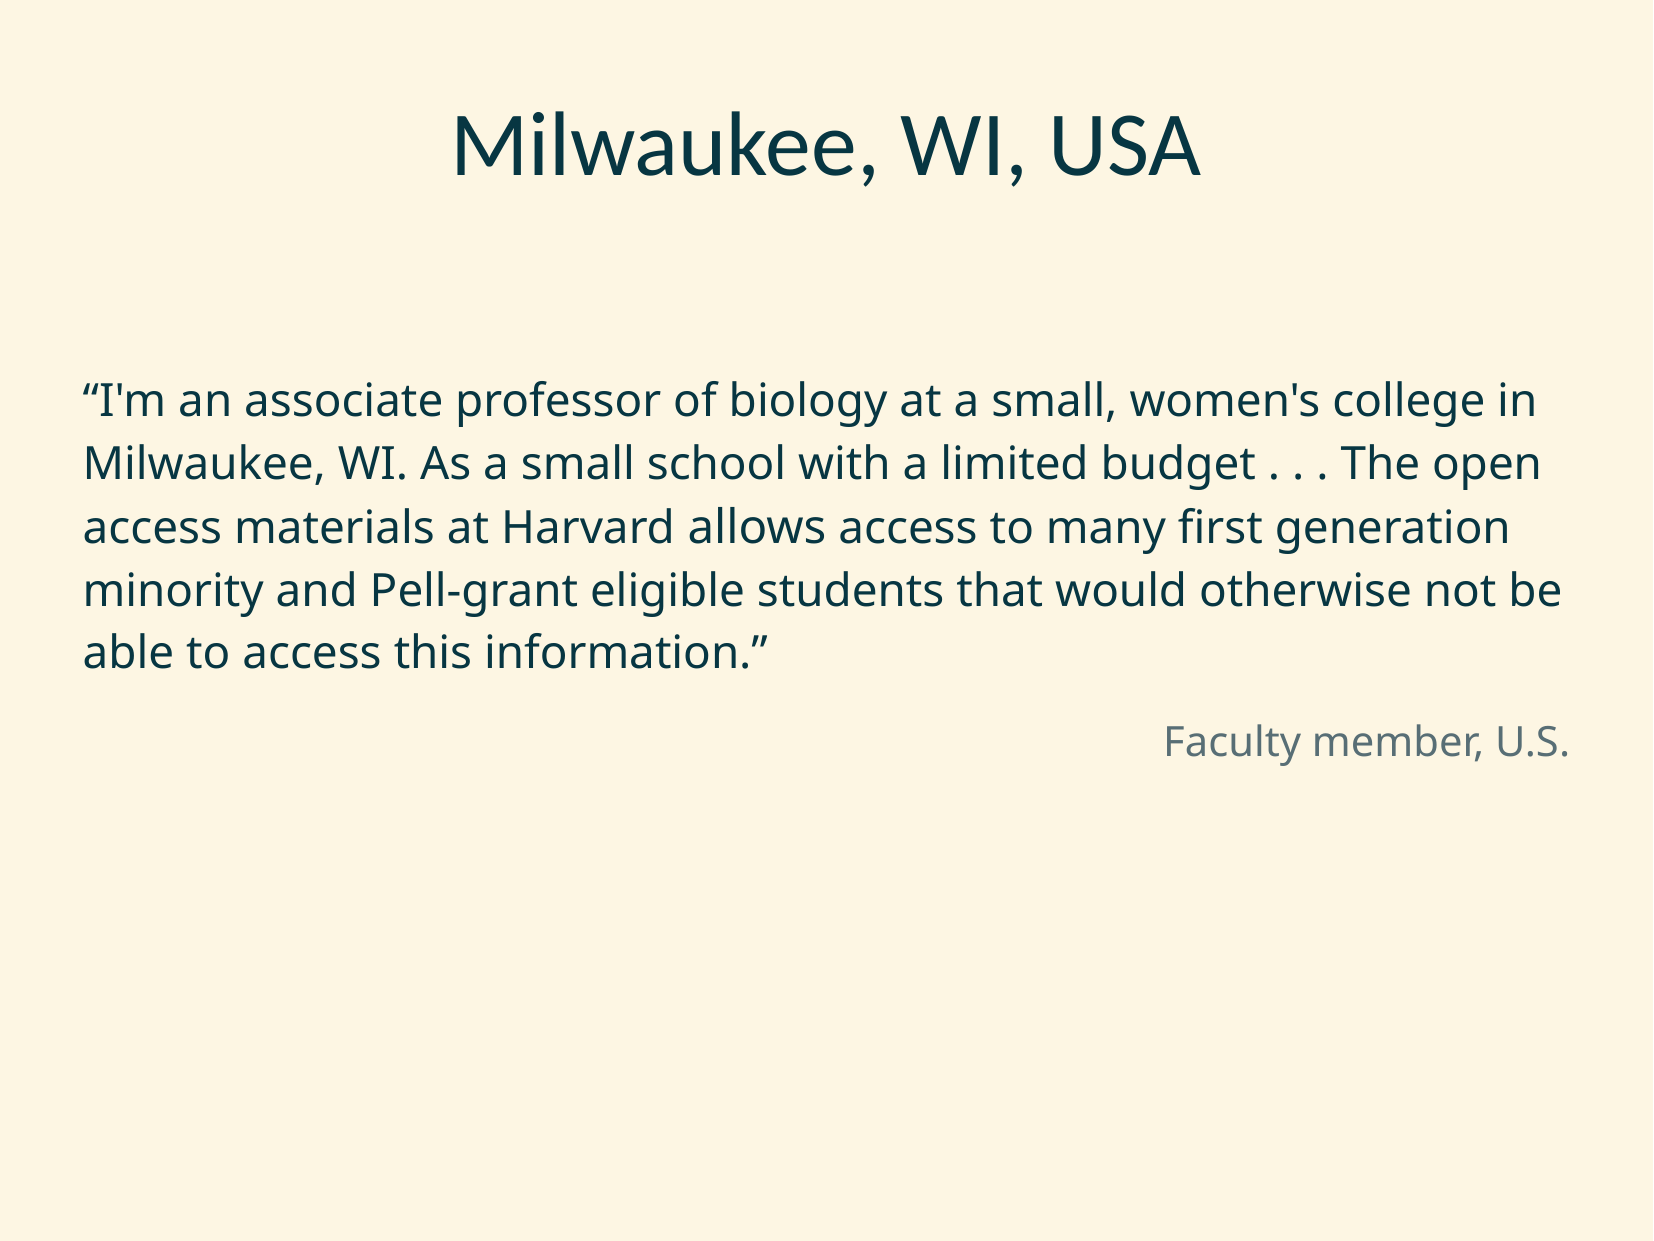

# Milwaukee, WI, USA
“I'm an associate professor of biology at a small, women's college in Milwaukee, WI. As a small school with a limited budget . . . The open access materials at Harvard allows access to many first generation minority and Pell-grant eligible students that would otherwise not be able to access this information.”
Faculty member, U.S.